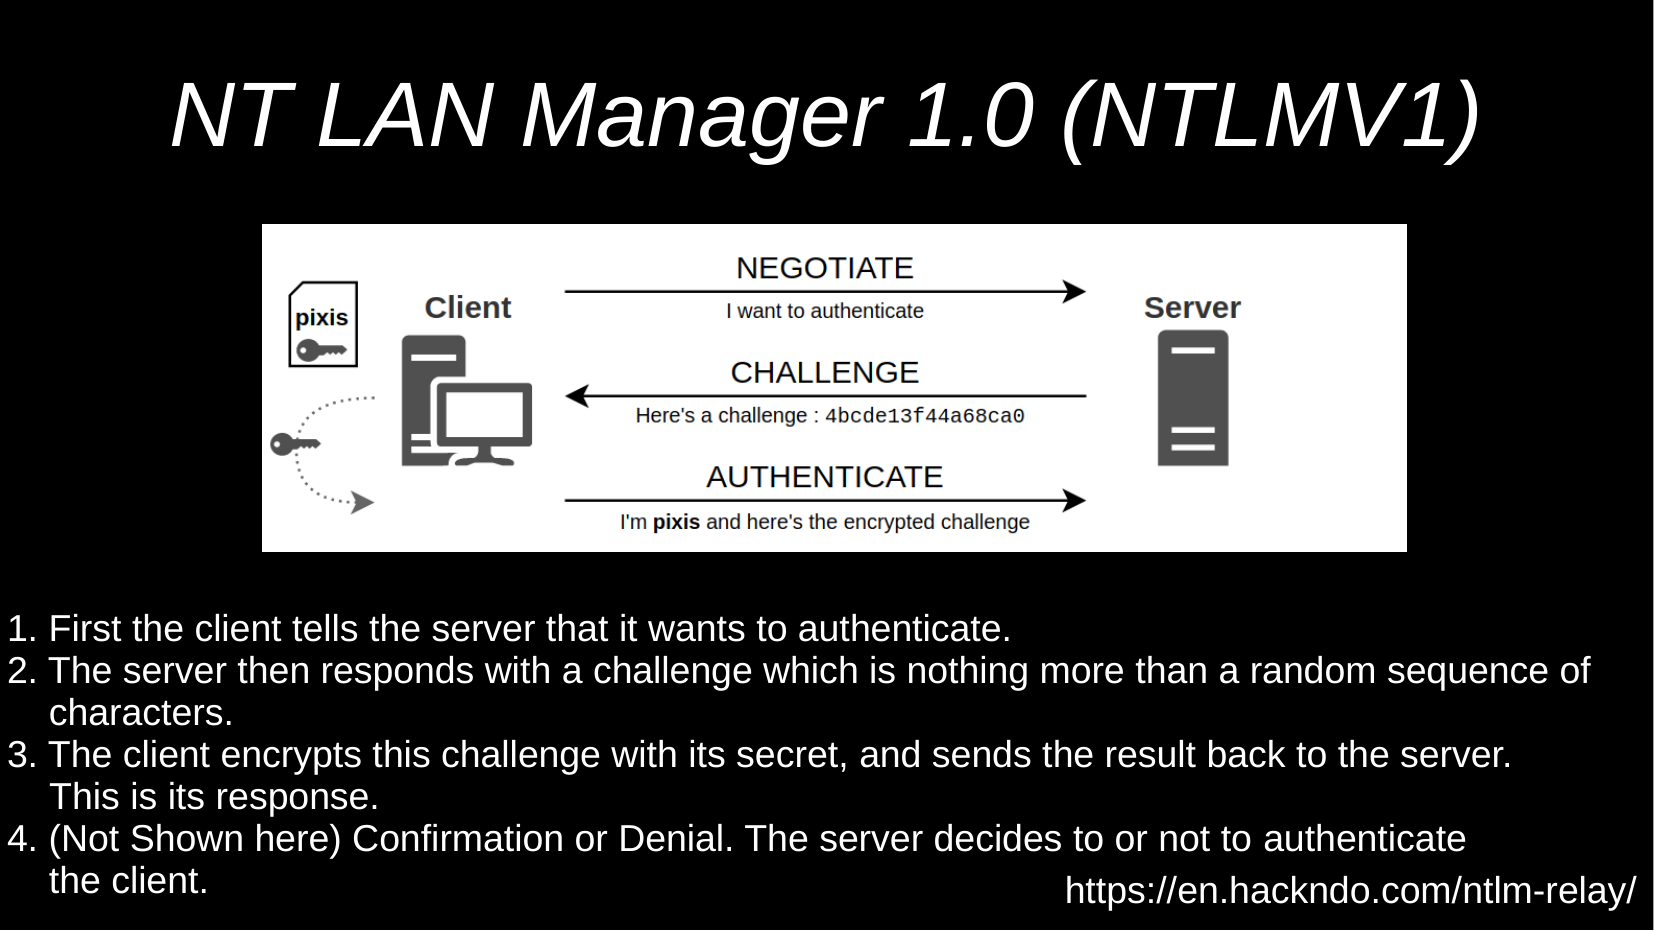

# NT LAN Manager 1.0 (NTLMV1)
1. First the client tells the server that it wants to authenticate.
2. The server then responds with a challenge which is nothing more than a random sequence of characters.
3. The client encrypts this challenge with its secret, and sends the result back to the server.
 This is its response.
4. (Not Shown here) Confirmation or Denial. The server decides to or not to authenticate the client.
https://en.hackndo.com/ntlm-relay/